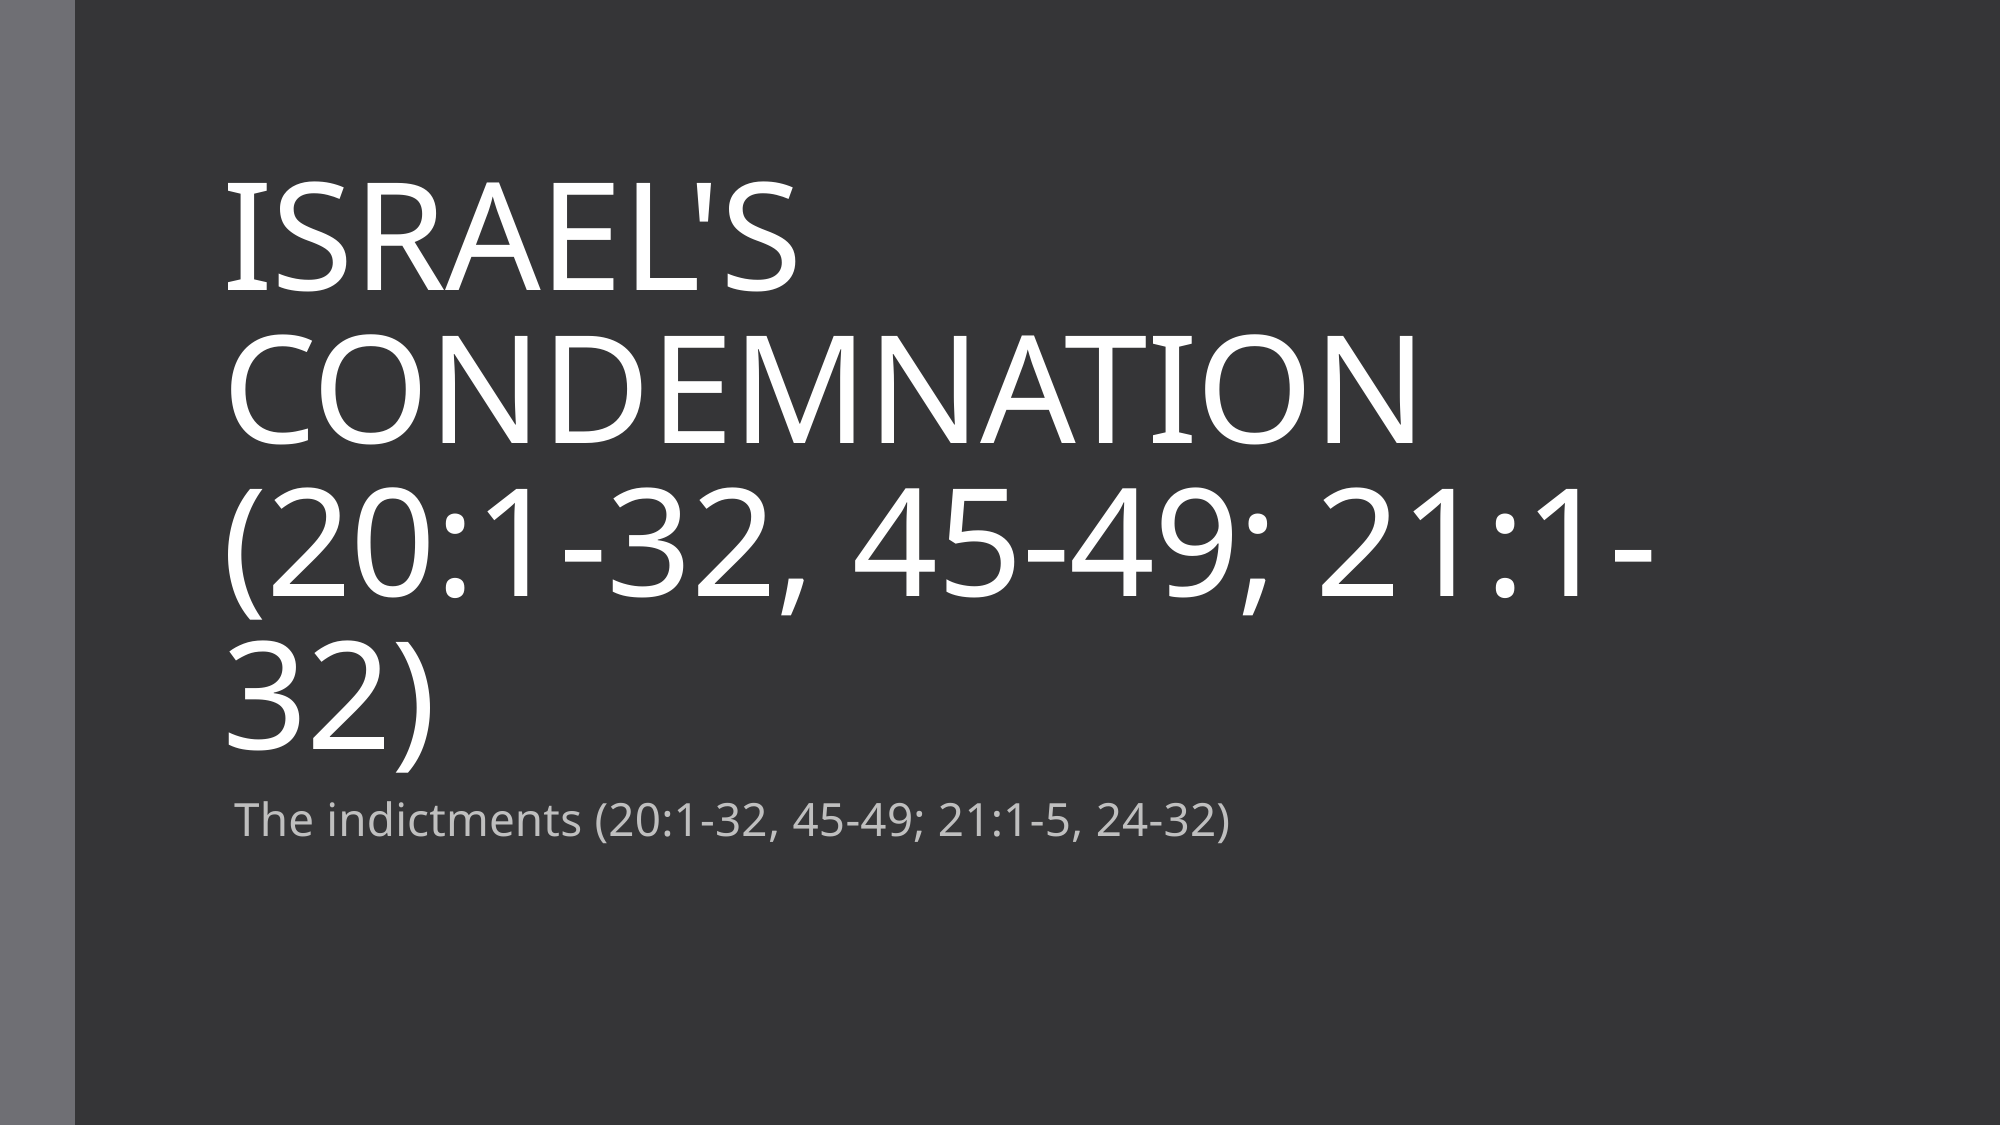

# ISRAEL'S CONDEMNATION (20:1-32, 45-49; 21:1-32)
 The indictments (20:1-32, 45-49; 21:1-5, 24-32)